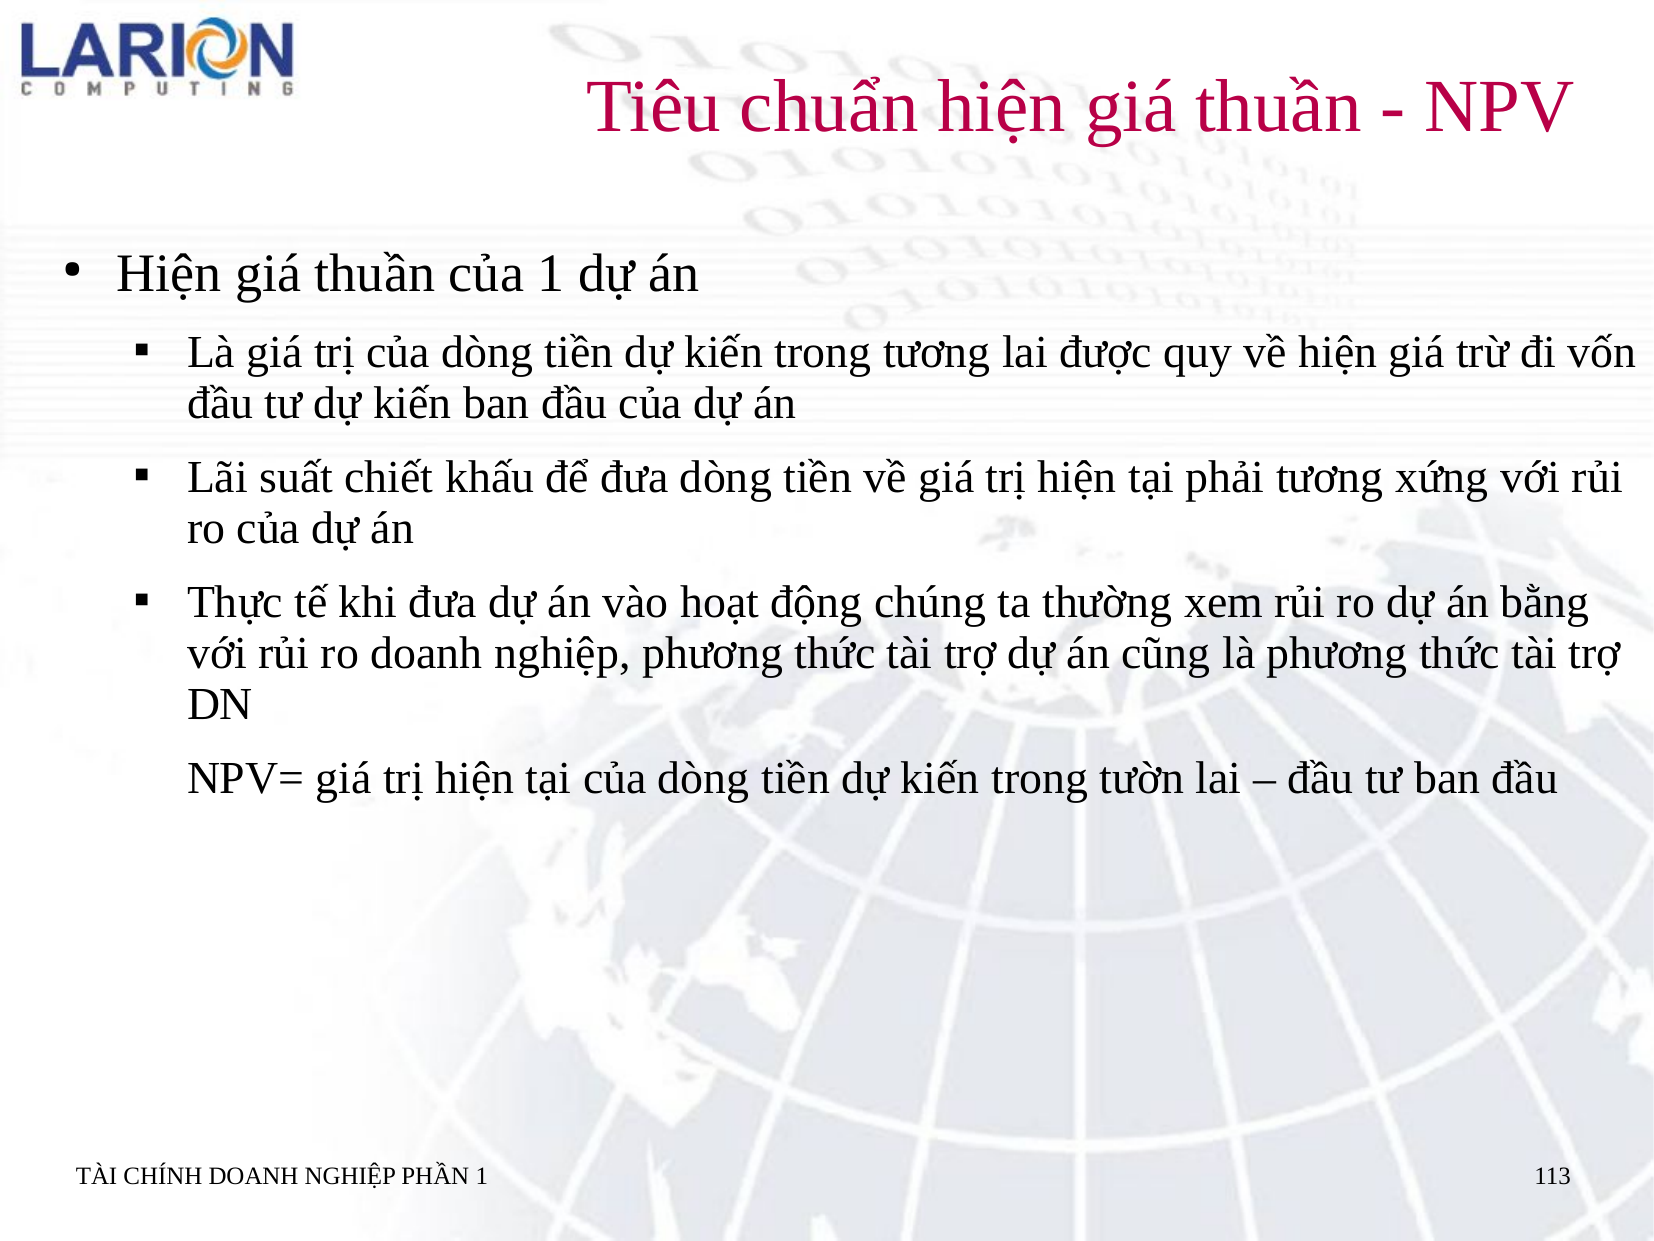

# Tiêu chuẩn hiện giá thuần - NPV
Hiện giá thuần của 1 dự án
Là giá trị của dòng tiền dự kiến trong tương lai được quy về hiện giá trừ đi vốn đầu tư dự kiến ban đầu của dự án
Lãi suất chiết khấu để đưa dòng tiền về giá trị hiện tại phải tương xứng với rủi ro của dự án
Thực tế khi đưa dự án vào hoạt động chúng ta thường xem rủi ro dự án bằng với rủi ro doanh nghiệp, phương thức tài trợ dự án cũng là phương thức tài trợ DN
NPV= giá trị hiện tại của dòng tiền dự kiến trong tườn lai – đầu tư ban đầu
TÀI CHÍNH DOANH NGHIỆP PHẦN 1
113